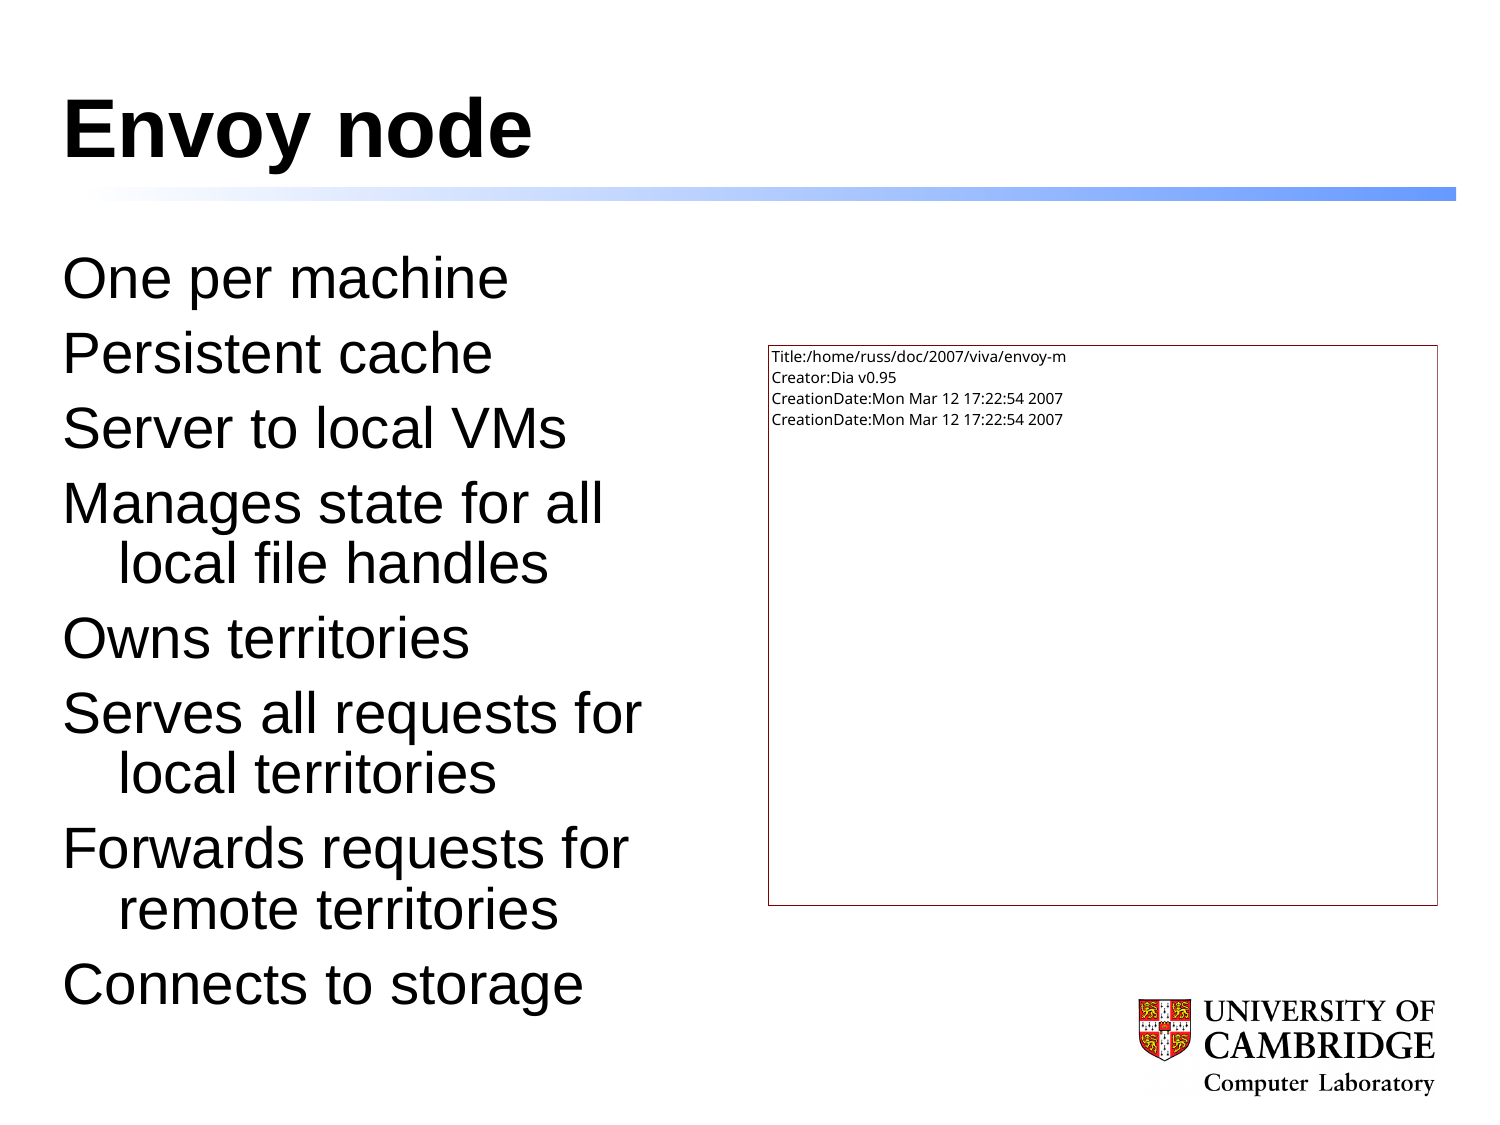

# Envoy node
One per machine
Persistent cache
Server to local VMs
Manages state for all local file handles
Owns territories
Serves all requests for local territories
Forwards requests for remote territories
Connects to storage